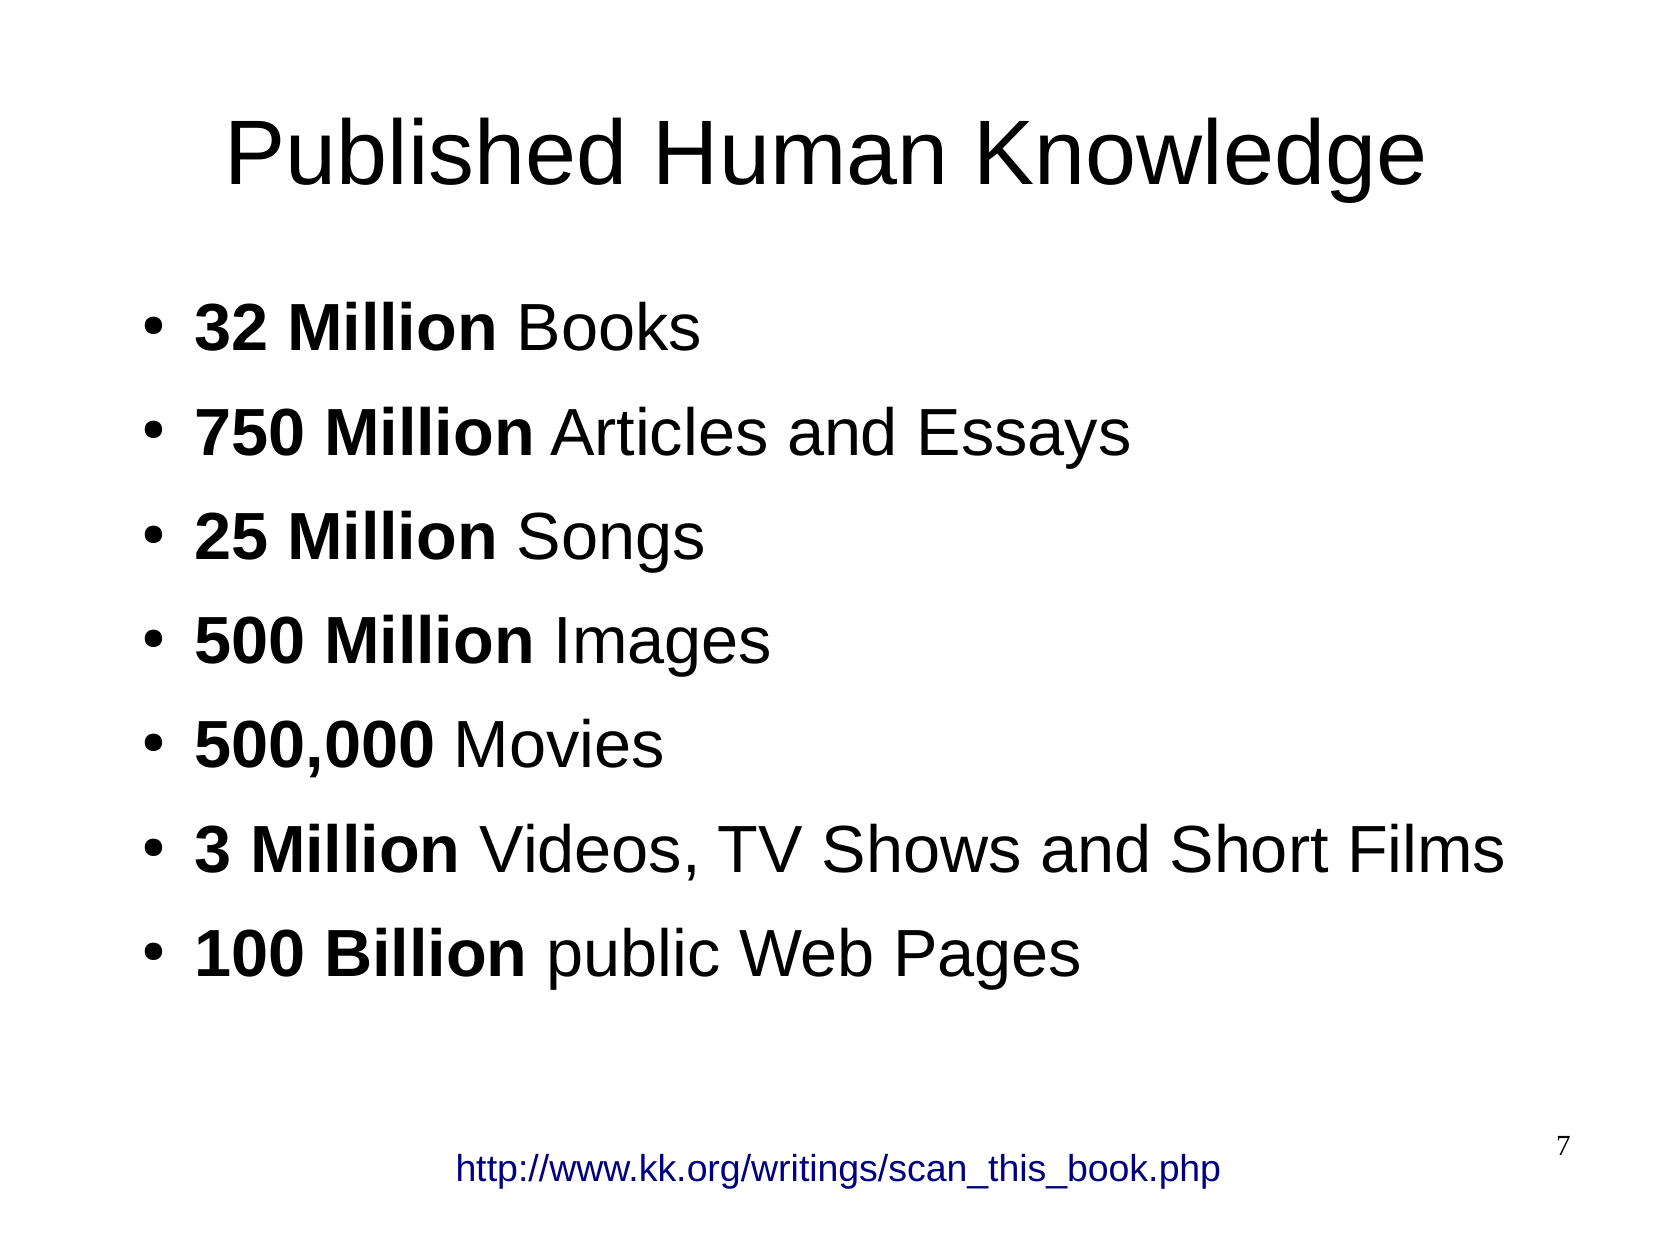

# Published Human Knowledge
32 Million Books
750 Million Articles and Essays
25 Million Songs
500 Million Images
500,000 Movies
3 Million Videos, TV Shows and Short Films
100 Billion public Web Pages
7
http://www.kk.org/writings/scan_this_book.php